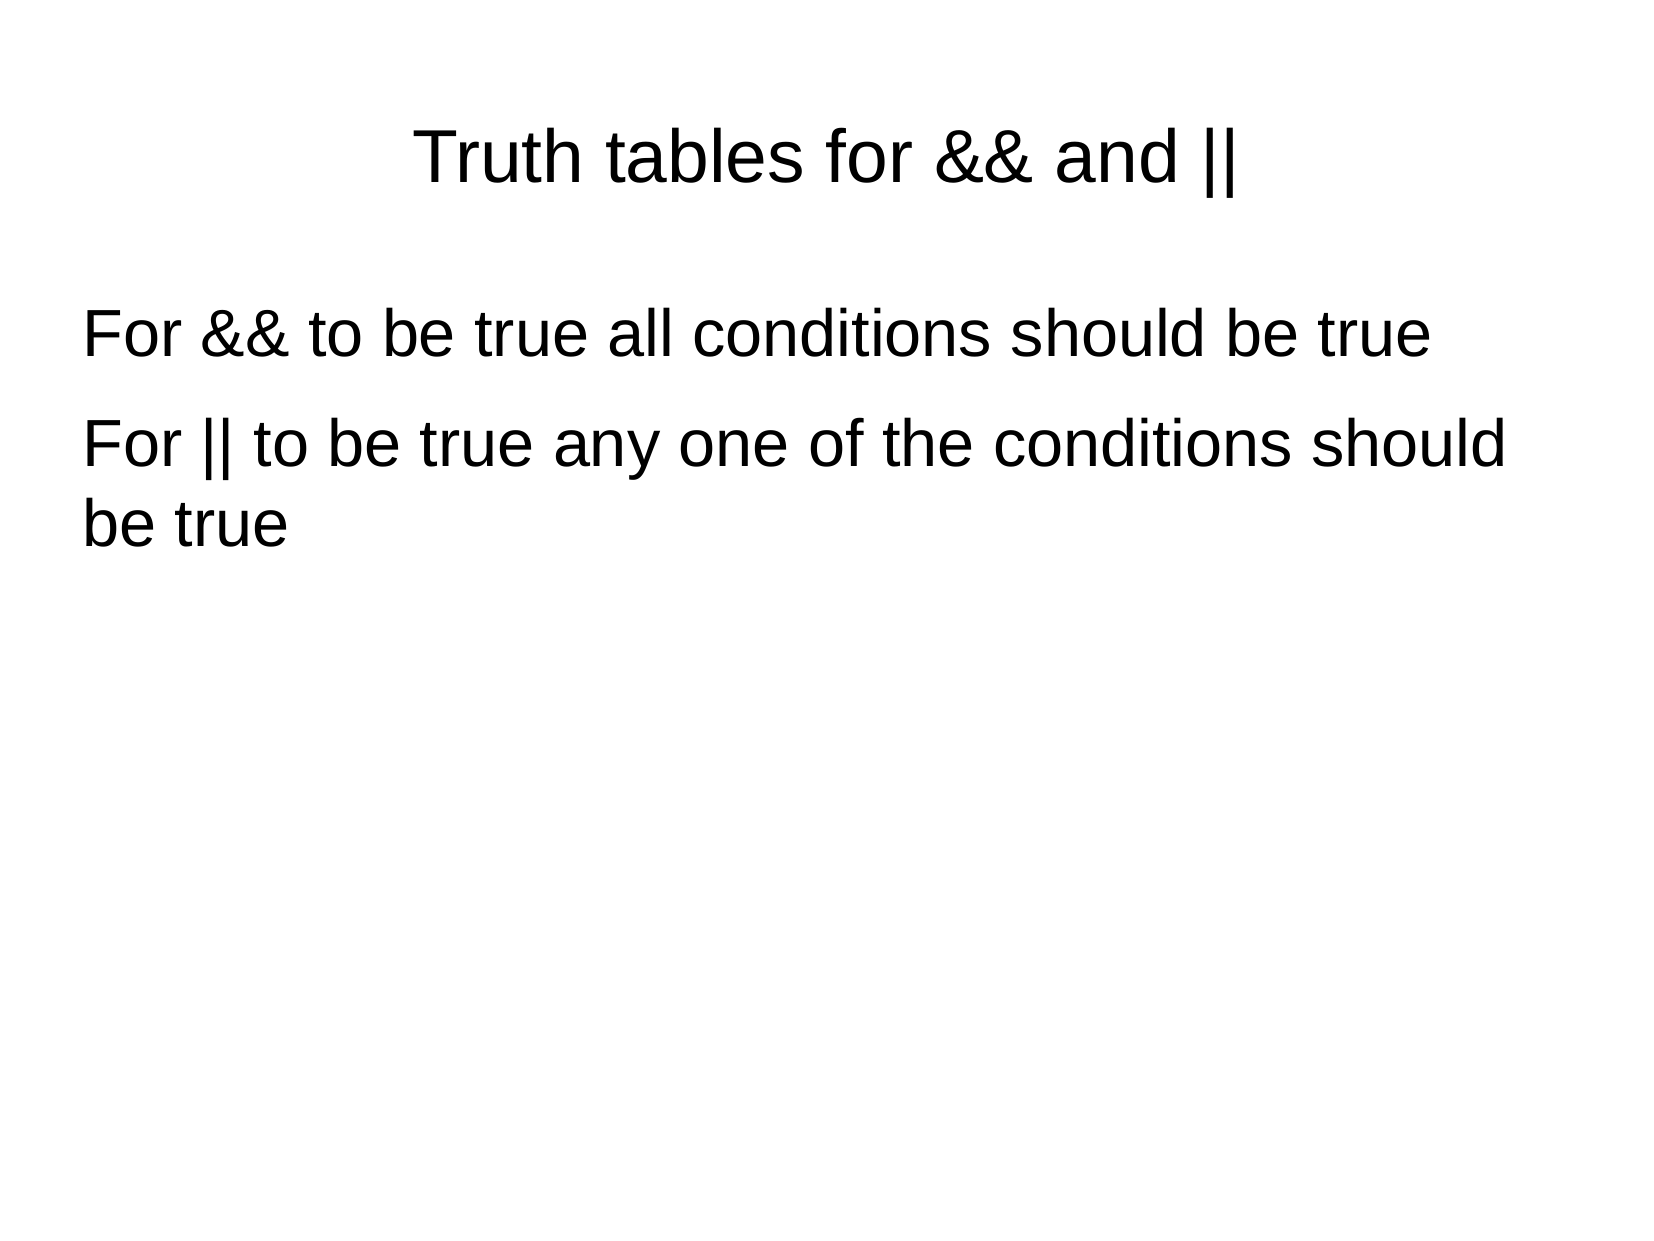

# Truth tables for && and ||
For && to be true all conditions should be true
For || to be true any one of the conditions should be true